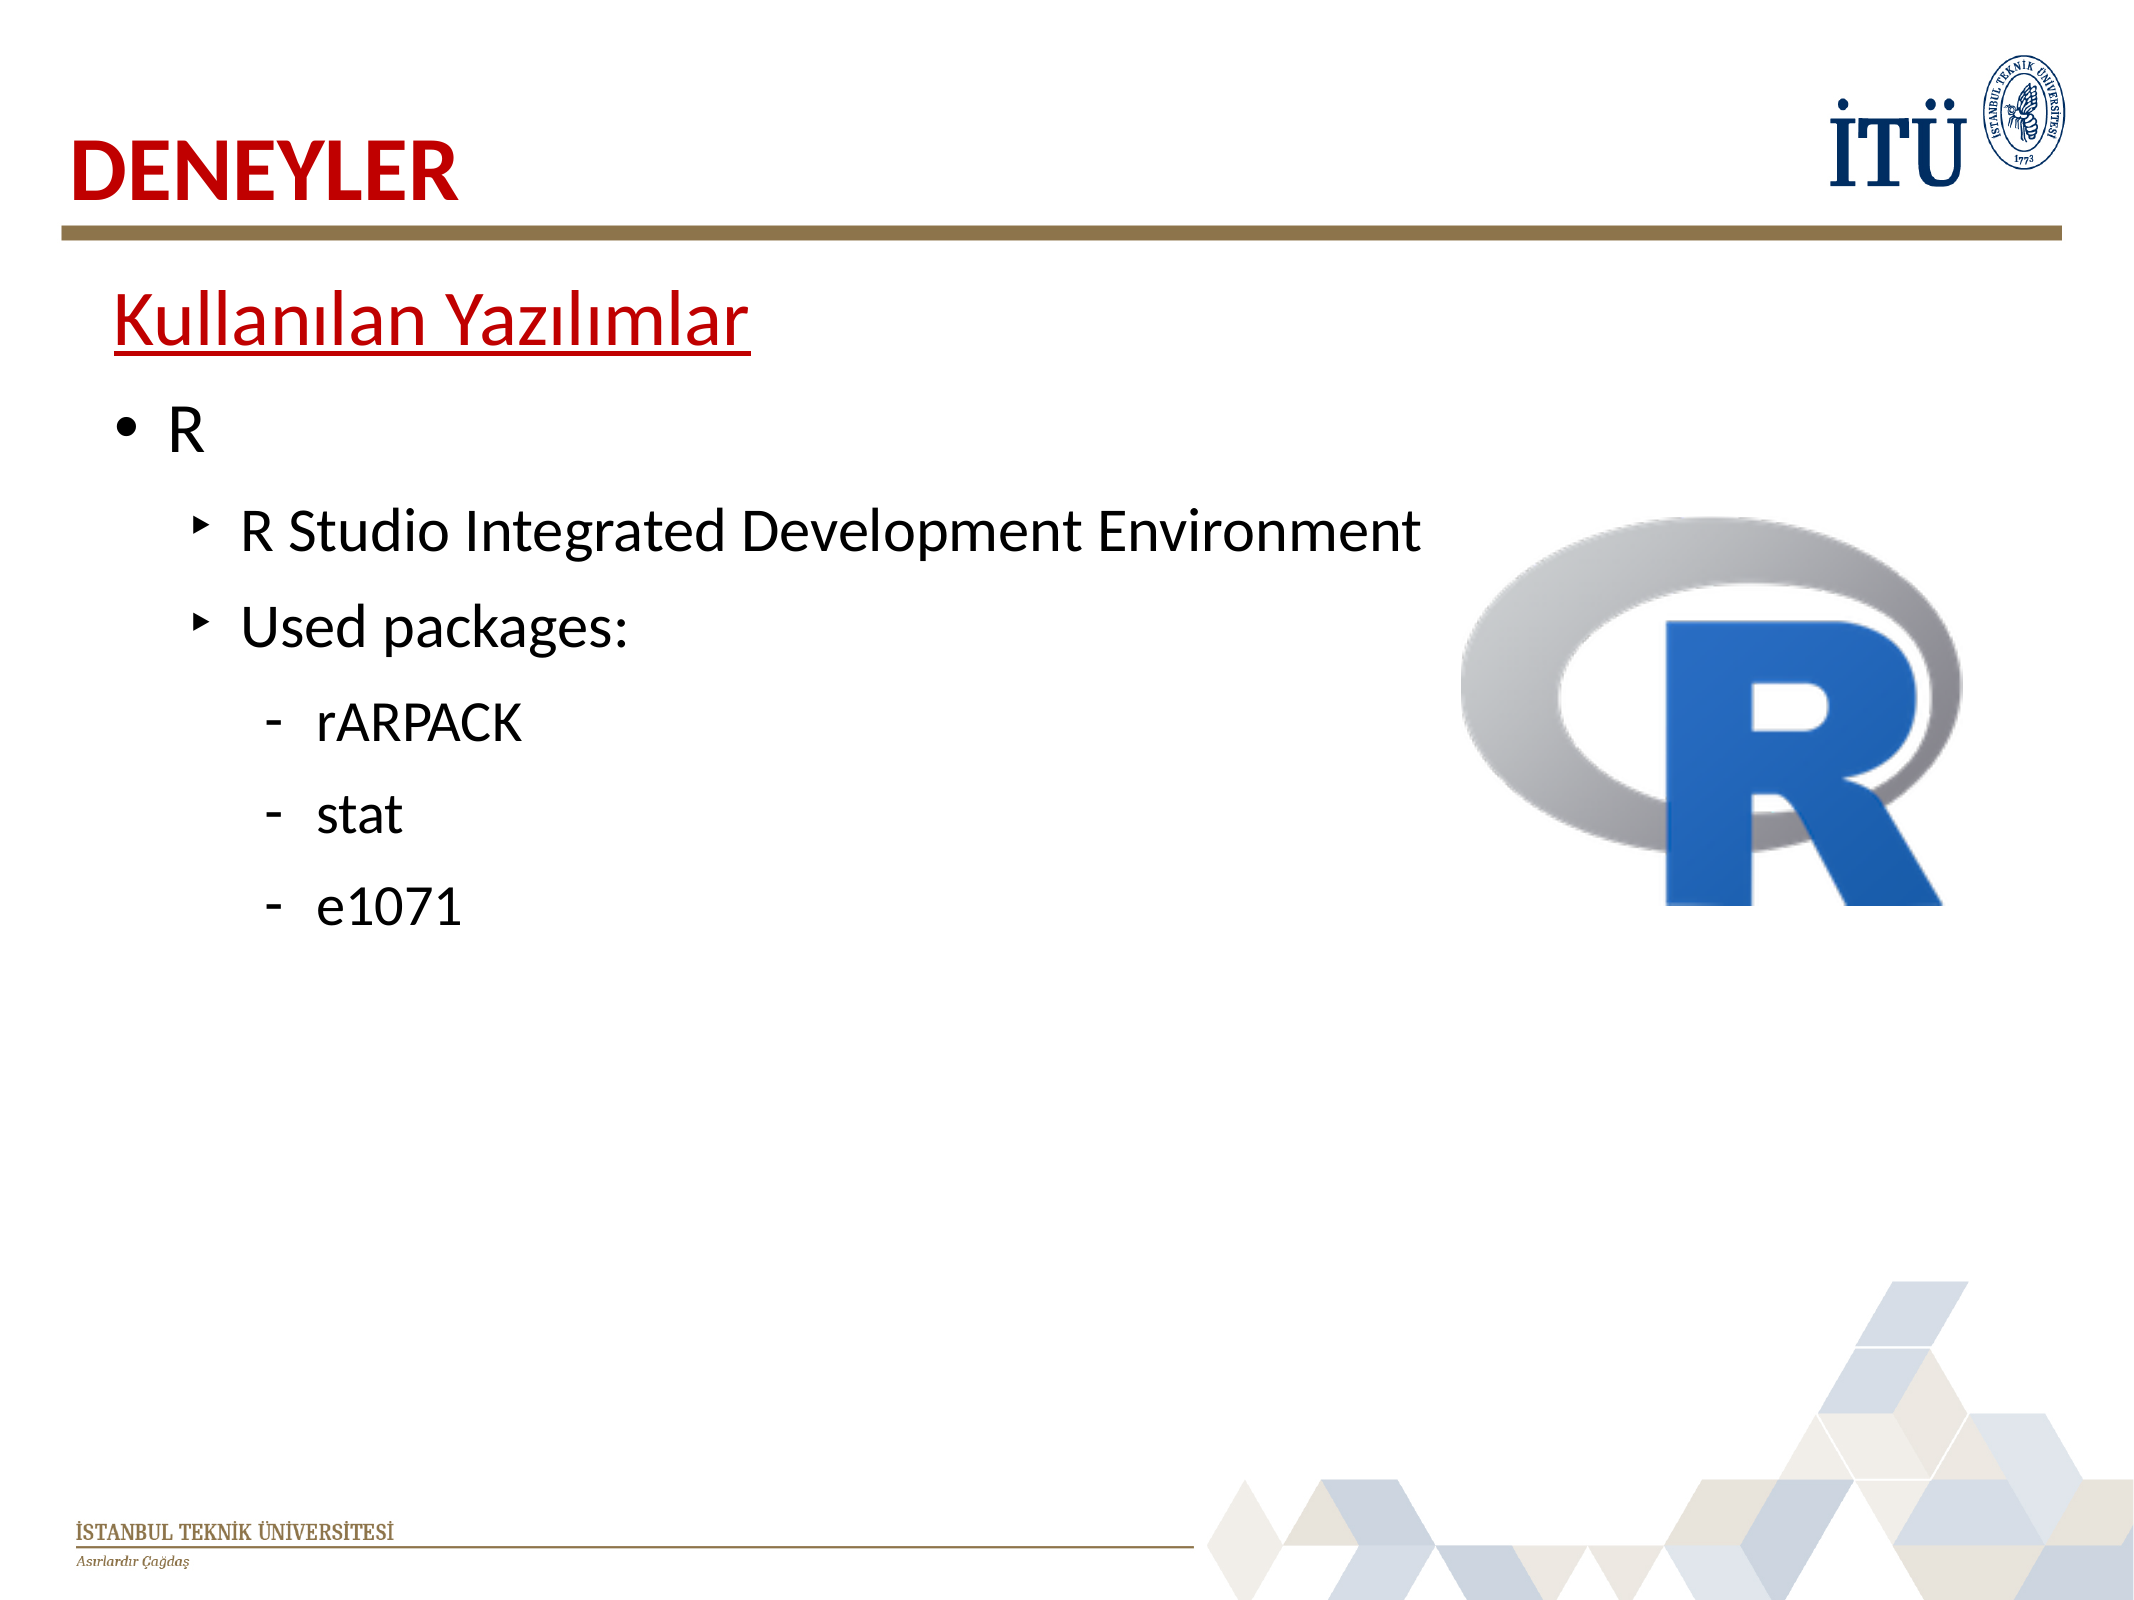

DENEYLER
# Kullanılan Yazılımlar
R
R Studio Integrated Development Environment
Used packages:
rARPACK
stat
e1071